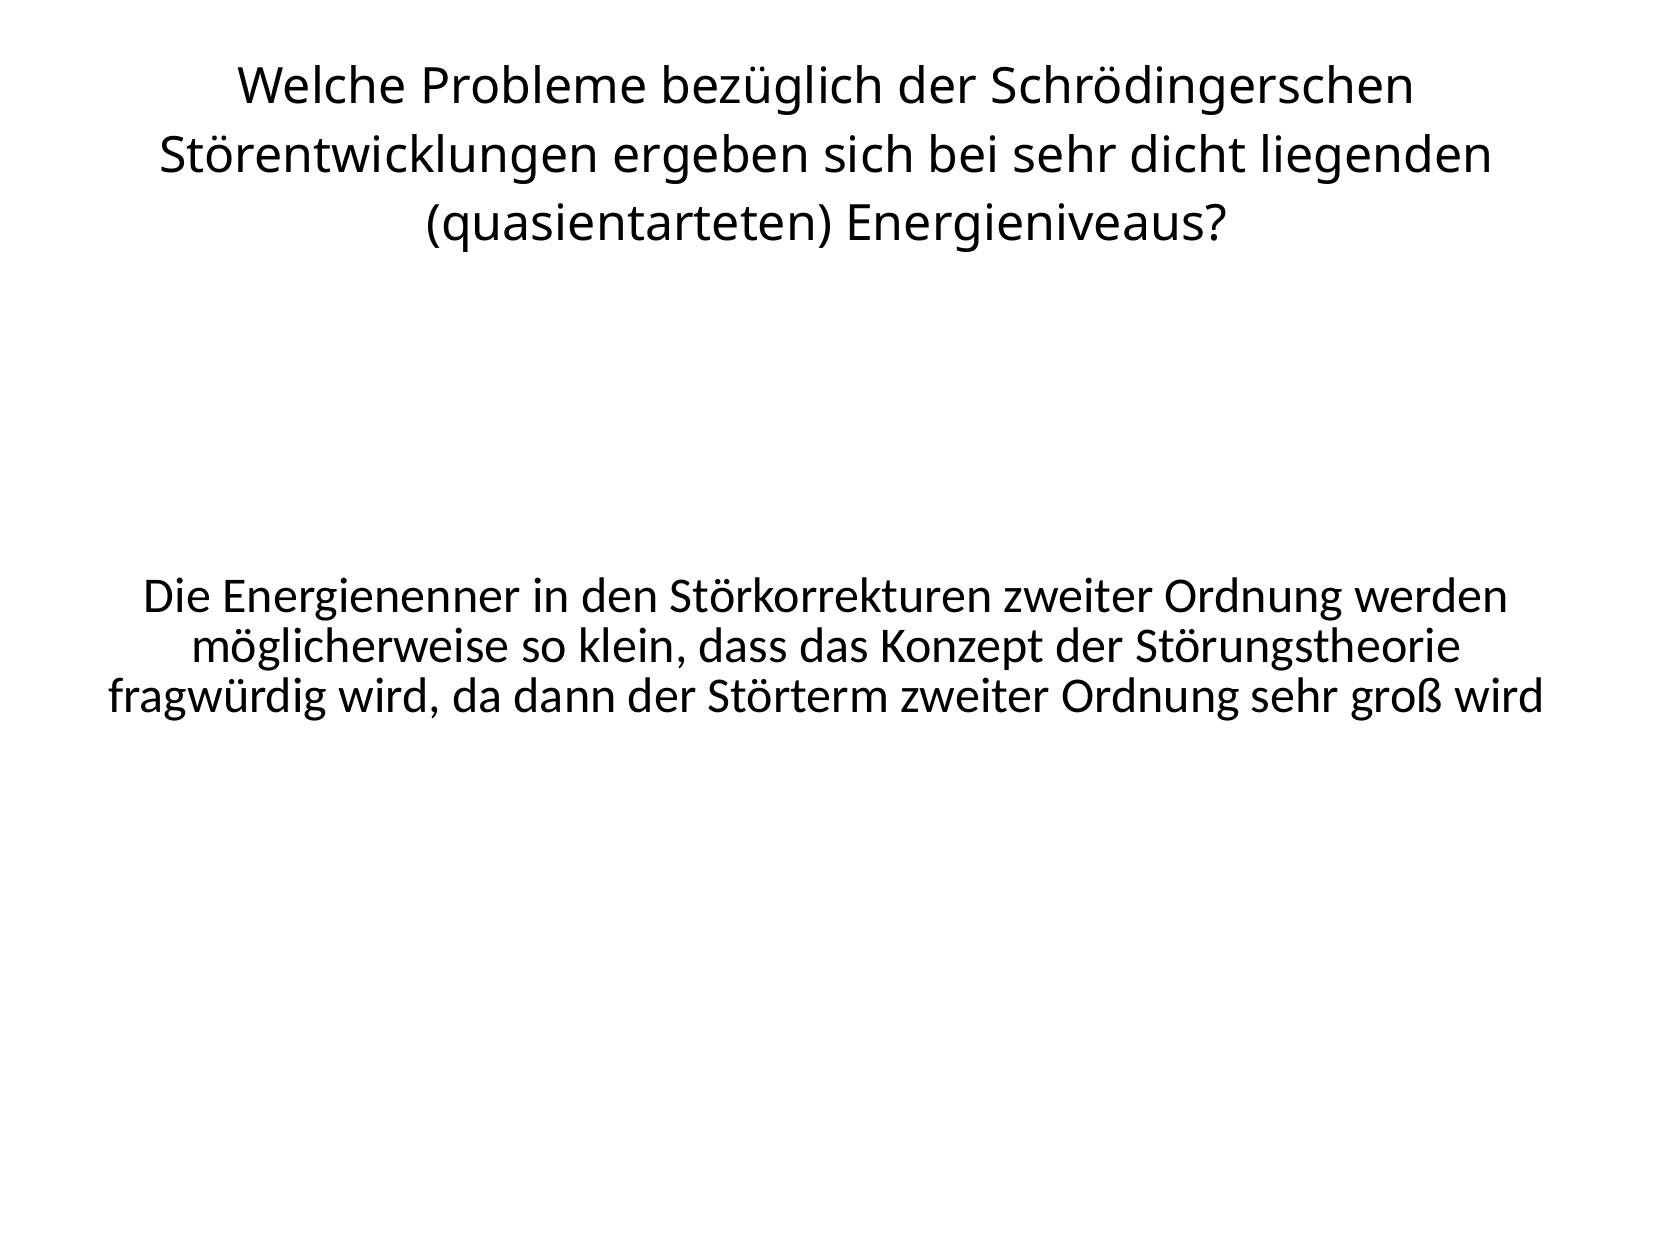

# Welche Probleme bezüglich der Schrödingerschen Störentwicklungen ergeben sich bei sehr dicht liegenden (quasientarteten) Energieniveaus?
Die Energienenner in den Störkorrekturen zweiter Ordnung werden möglicherweise so klein, dass das Konzept der Störungstheorie fragwürdig wird, da dann der Störterm zweiter Ordnung sehr groß wird